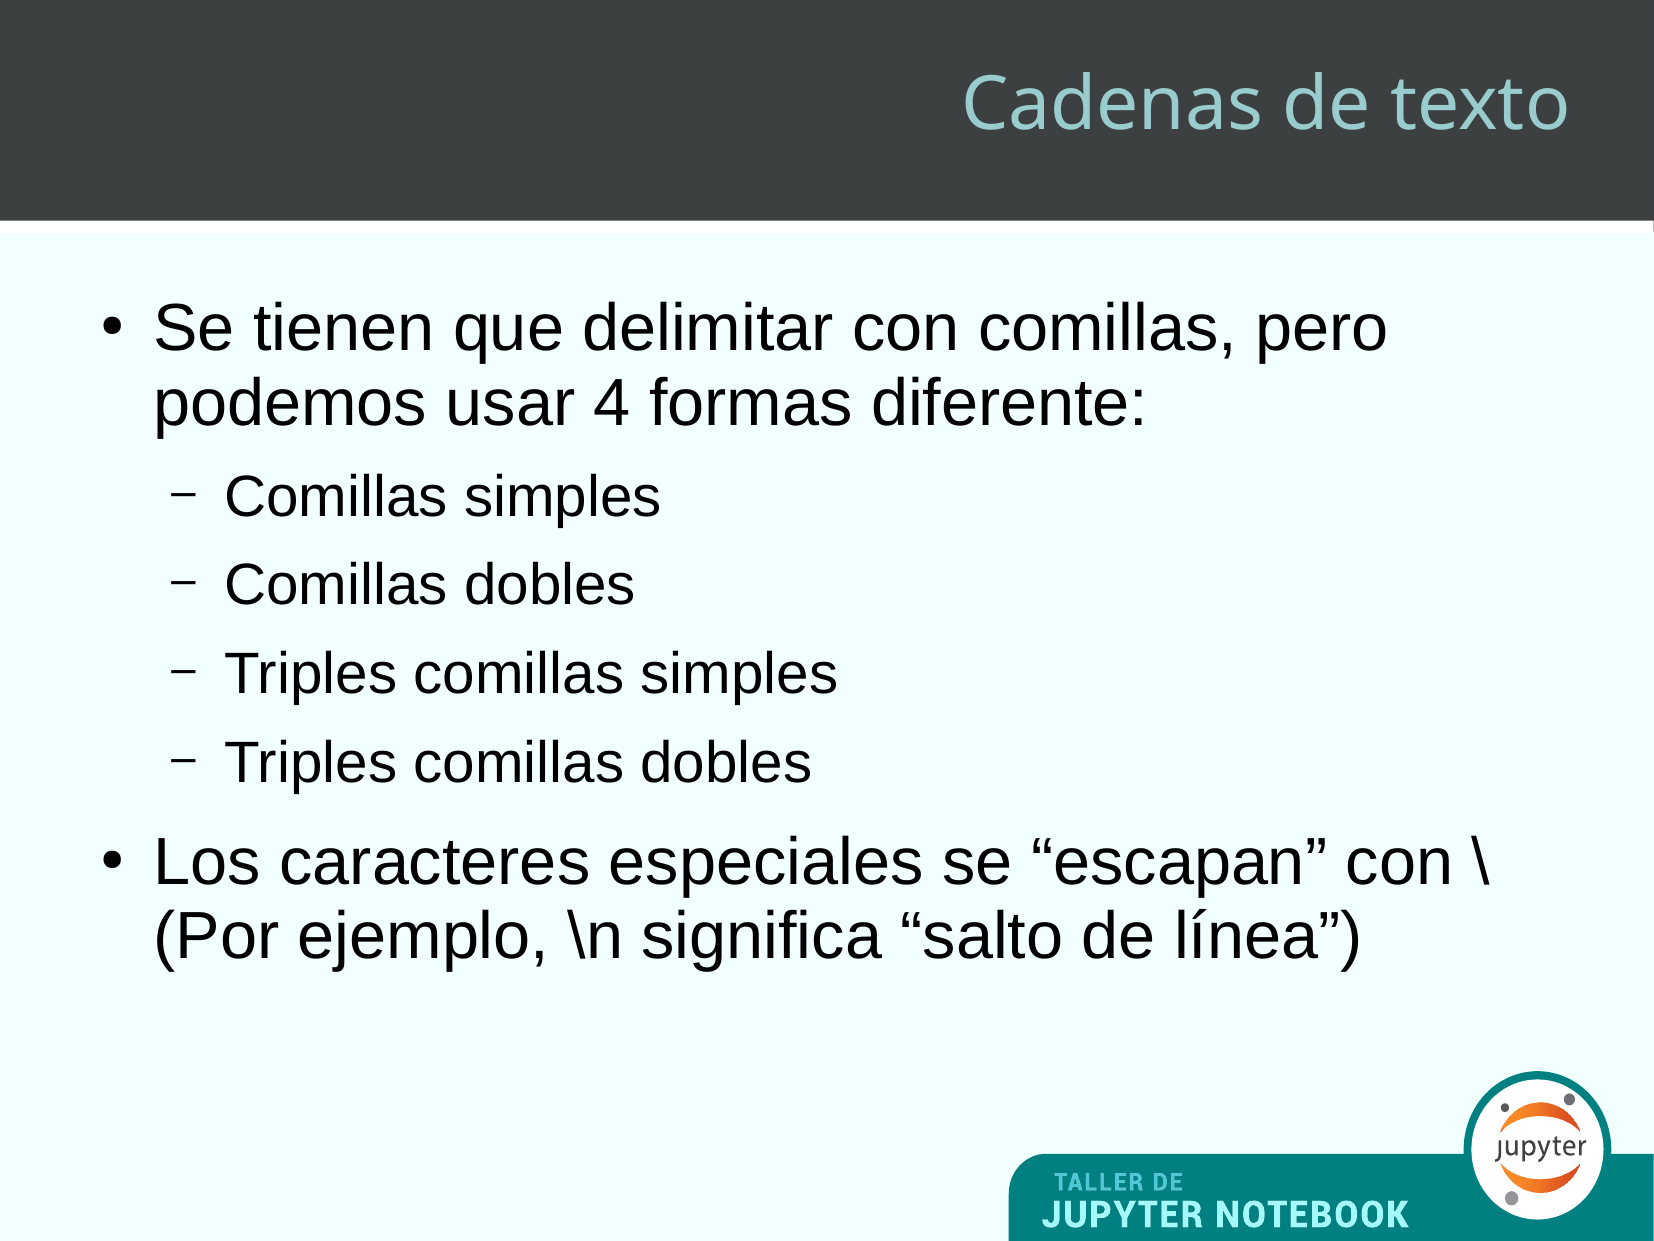

# Cadenas de texto
Se tienen que delimitar con comillas, pero podemos usar 4 formas diferente:
Comillas simples
Comillas dobles
Triples comillas simples
Triples comillas dobles
Los caracteres especiales se “escapan” con \ (Por ejemplo, \n significa “salto de línea”)